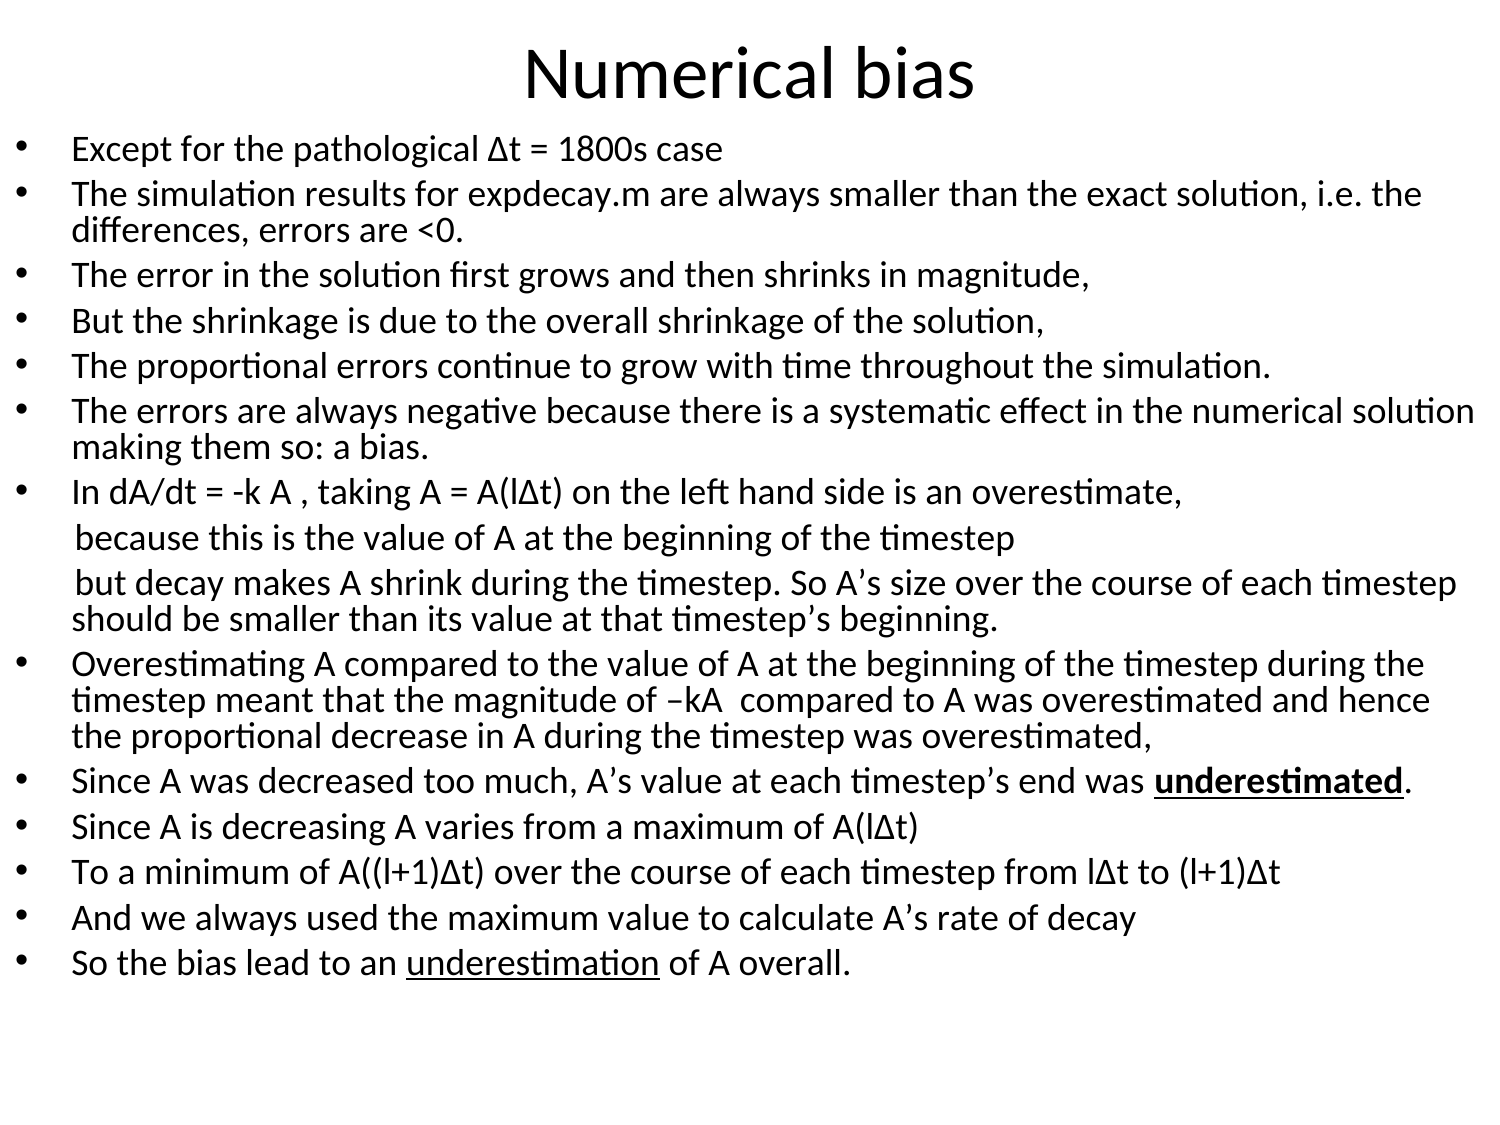

# Numerical bias
Except for the pathological Δt = 1800s case
The simulation results for expdecay.m are always smaller than the exact solution, i.e. the differences, errors are <0.
The error in the solution first grows and then shrinks in magnitude,
But the shrinkage is due to the overall shrinkage of the solution,
The proportional errors continue to grow with time throughout the simulation.
The errors are always negative because there is a systematic effect in the numerical solution making them so: a bias.
In dA/dt = -k A , taking A = A(lΔt) on the left hand side is an overestimate,
 because this is the value of A at the beginning of the timestep
 but decay makes A shrink during the timestep. So A’s size over the course of each timestep should be smaller than its value at that timestep’s beginning.
Overestimating A compared to the value of A at the beginning of the timestep during the timestep meant that the magnitude of –kA compared to A was overestimated and hence the proportional decrease in A during the timestep was overestimated,
Since A was decreased too much, A’s value at each timestep’s end was underestimated.
Since A is decreasing A varies from a maximum of A(lΔt)
To a minimum of A((l+1)Δt) over the course of each timestep from lΔt to (l+1)Δt
And we always used the maximum value to calculate A’s rate of decay
So the bias lead to an underestimation of A overall.